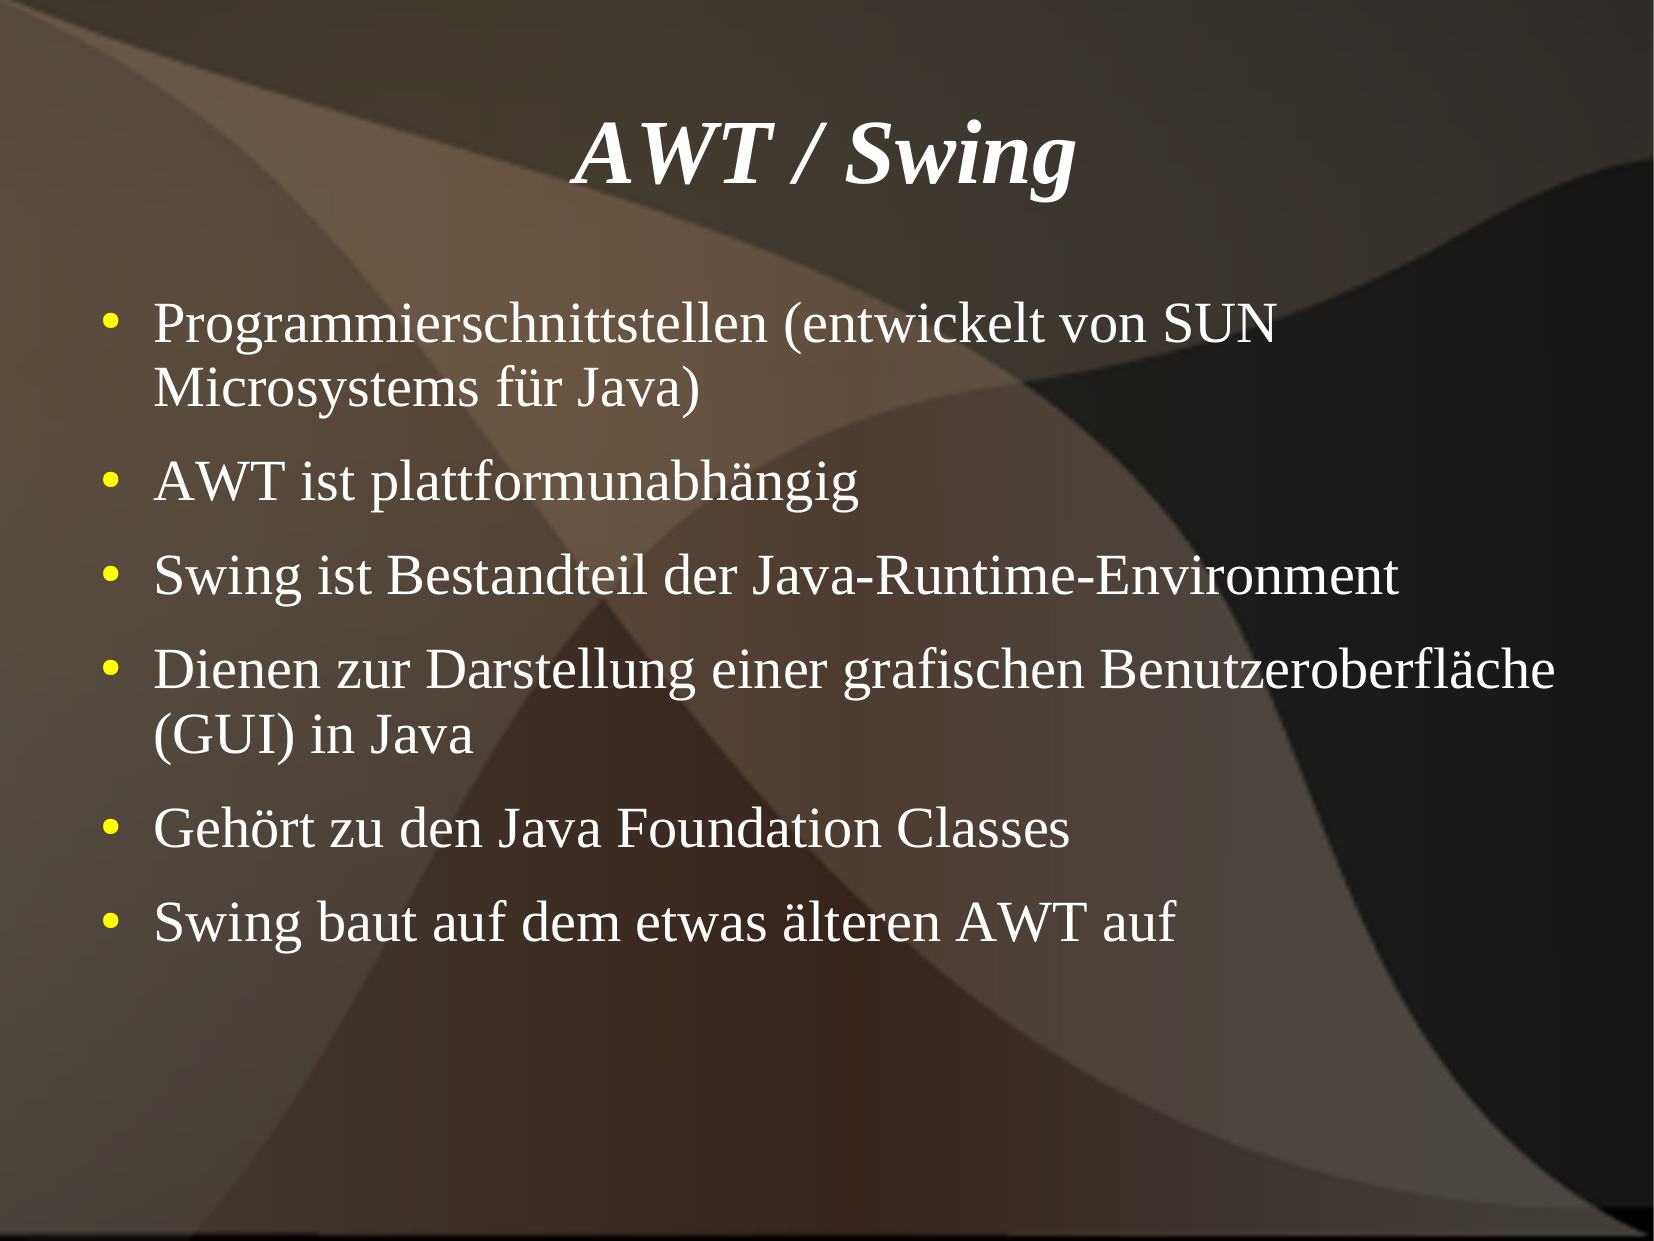

# AWT / Swing
Programmierschnittstellen (entwickelt von SUN Microsystems für Java)
AWT ist plattformunabhängig
Swing ist Bestandteil der Java-Runtime-Environment
Dienen zur Darstellung einer grafischen Benutzeroberfläche (GUI) in Java
Gehört zu den Java Foundation Classes
Swing baut auf dem etwas älteren AWT auf